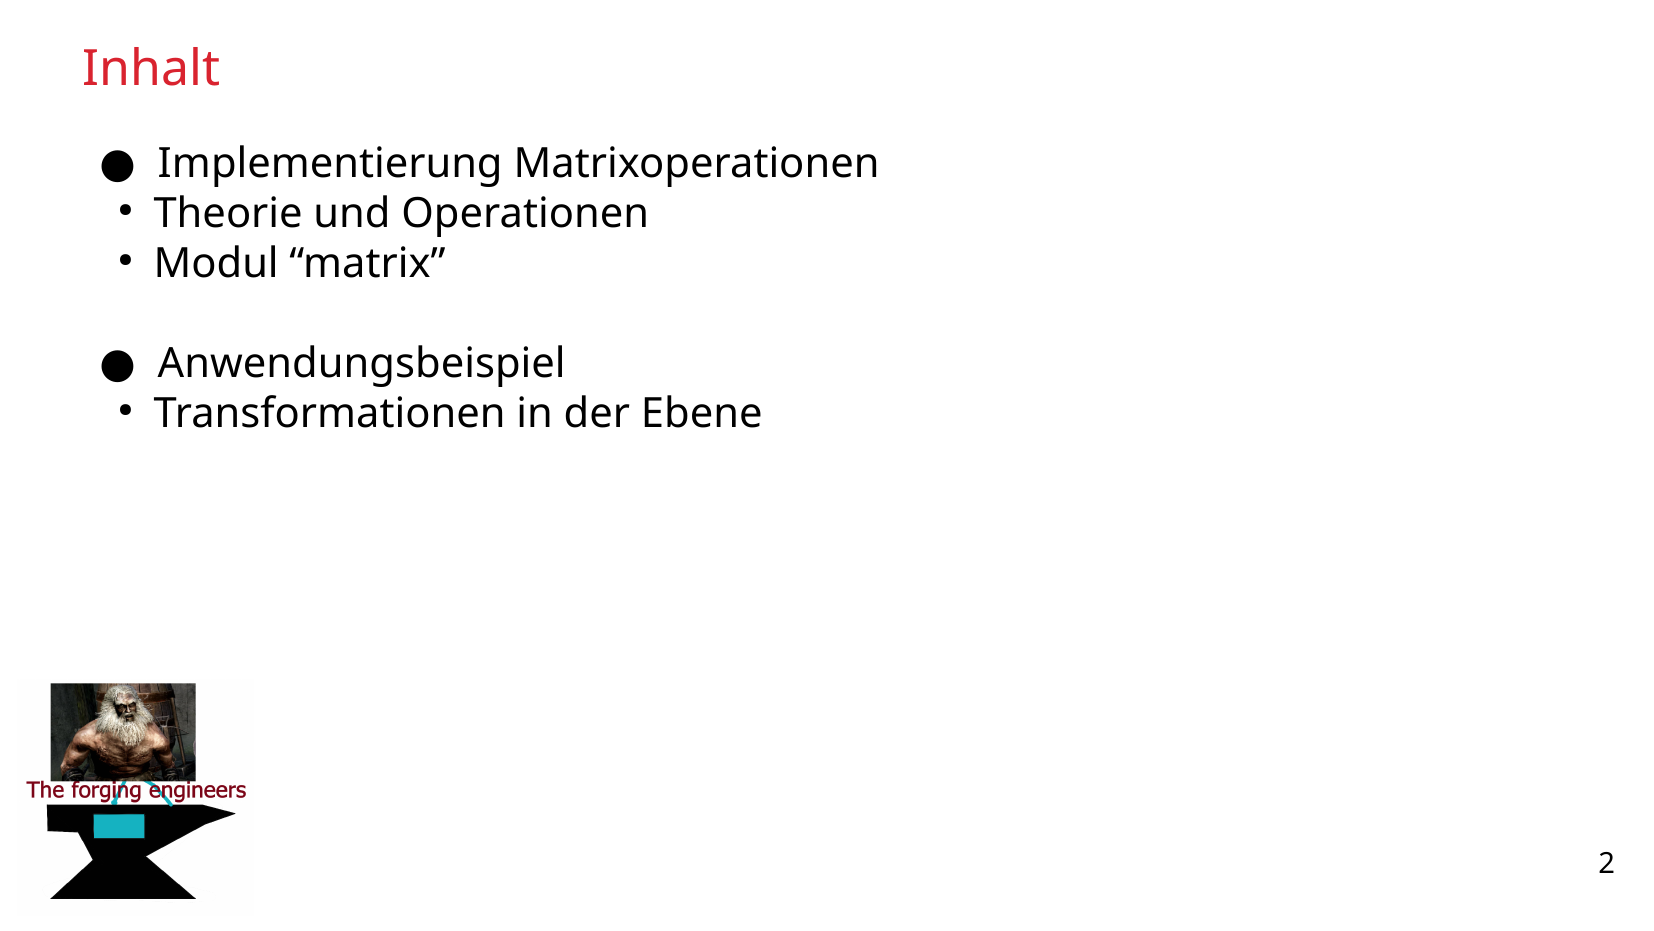

# Inhalt
Implementierung Matrixoperationen
Theorie und Operationen
Modul “matrix”
Anwendungsbeispiel
Transformationen in der Ebene